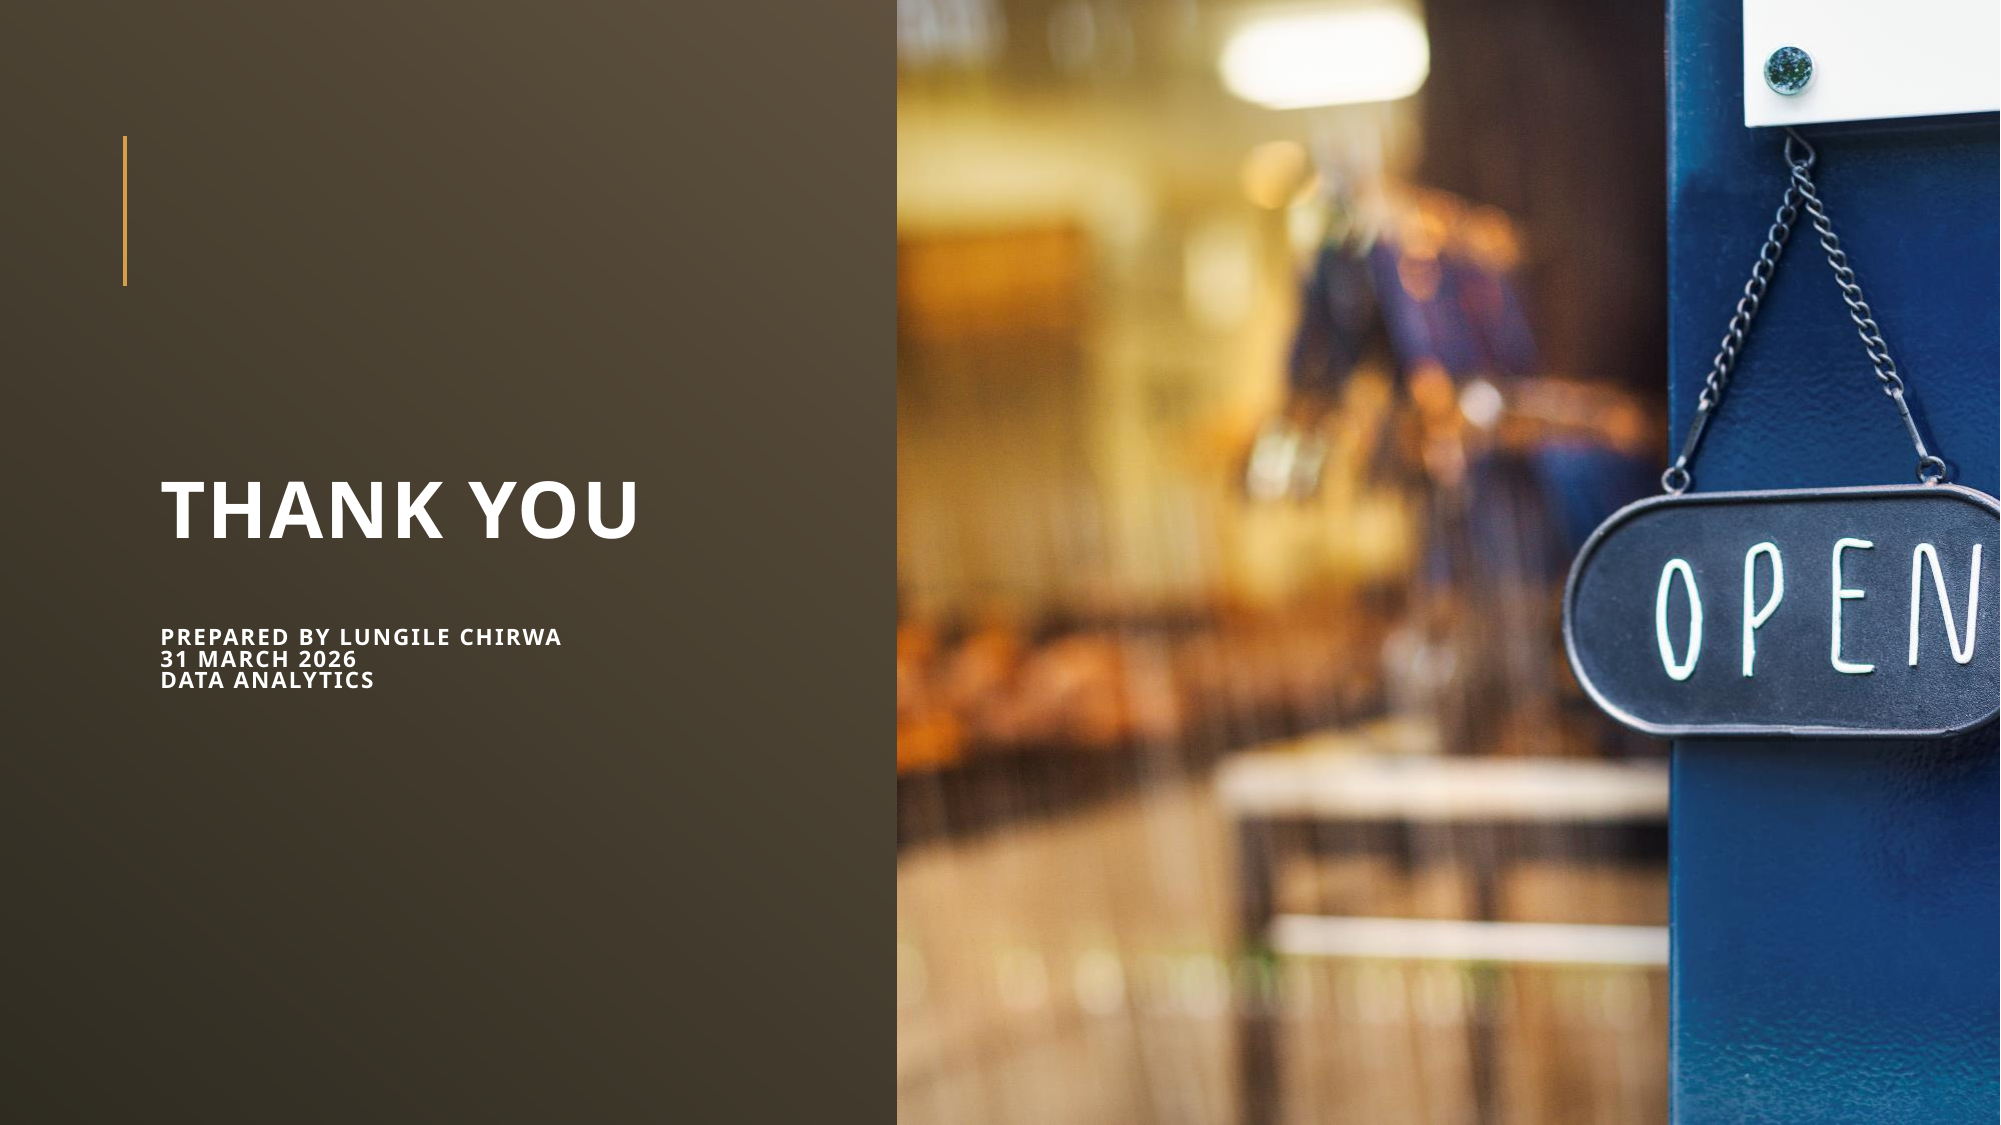

# Thank You Prepared by Lungile Chirwa 31 March 2026 Data Analytics